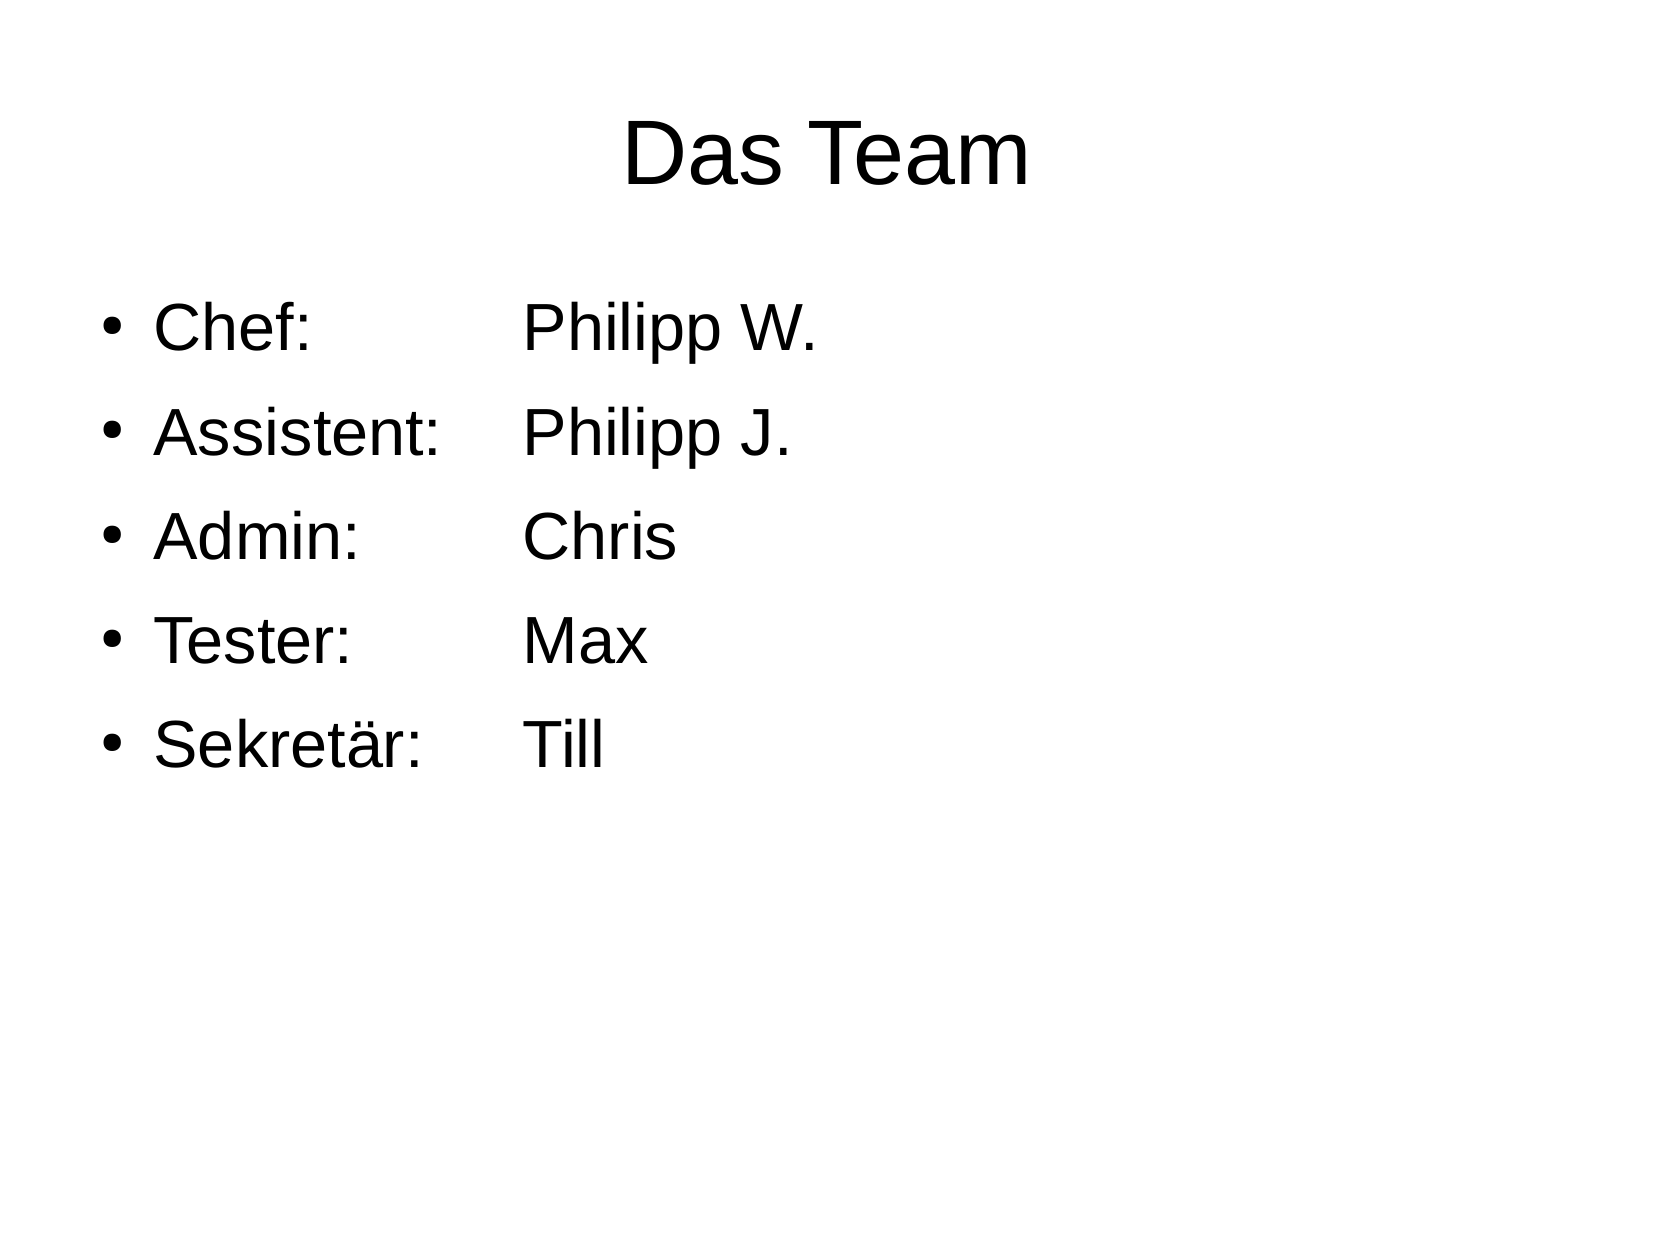

# Das Team
Chef:			Philipp W.
Assistent:		Philipp J.
Admin:			Chris
Tester:			Max
Sekretär:		Till